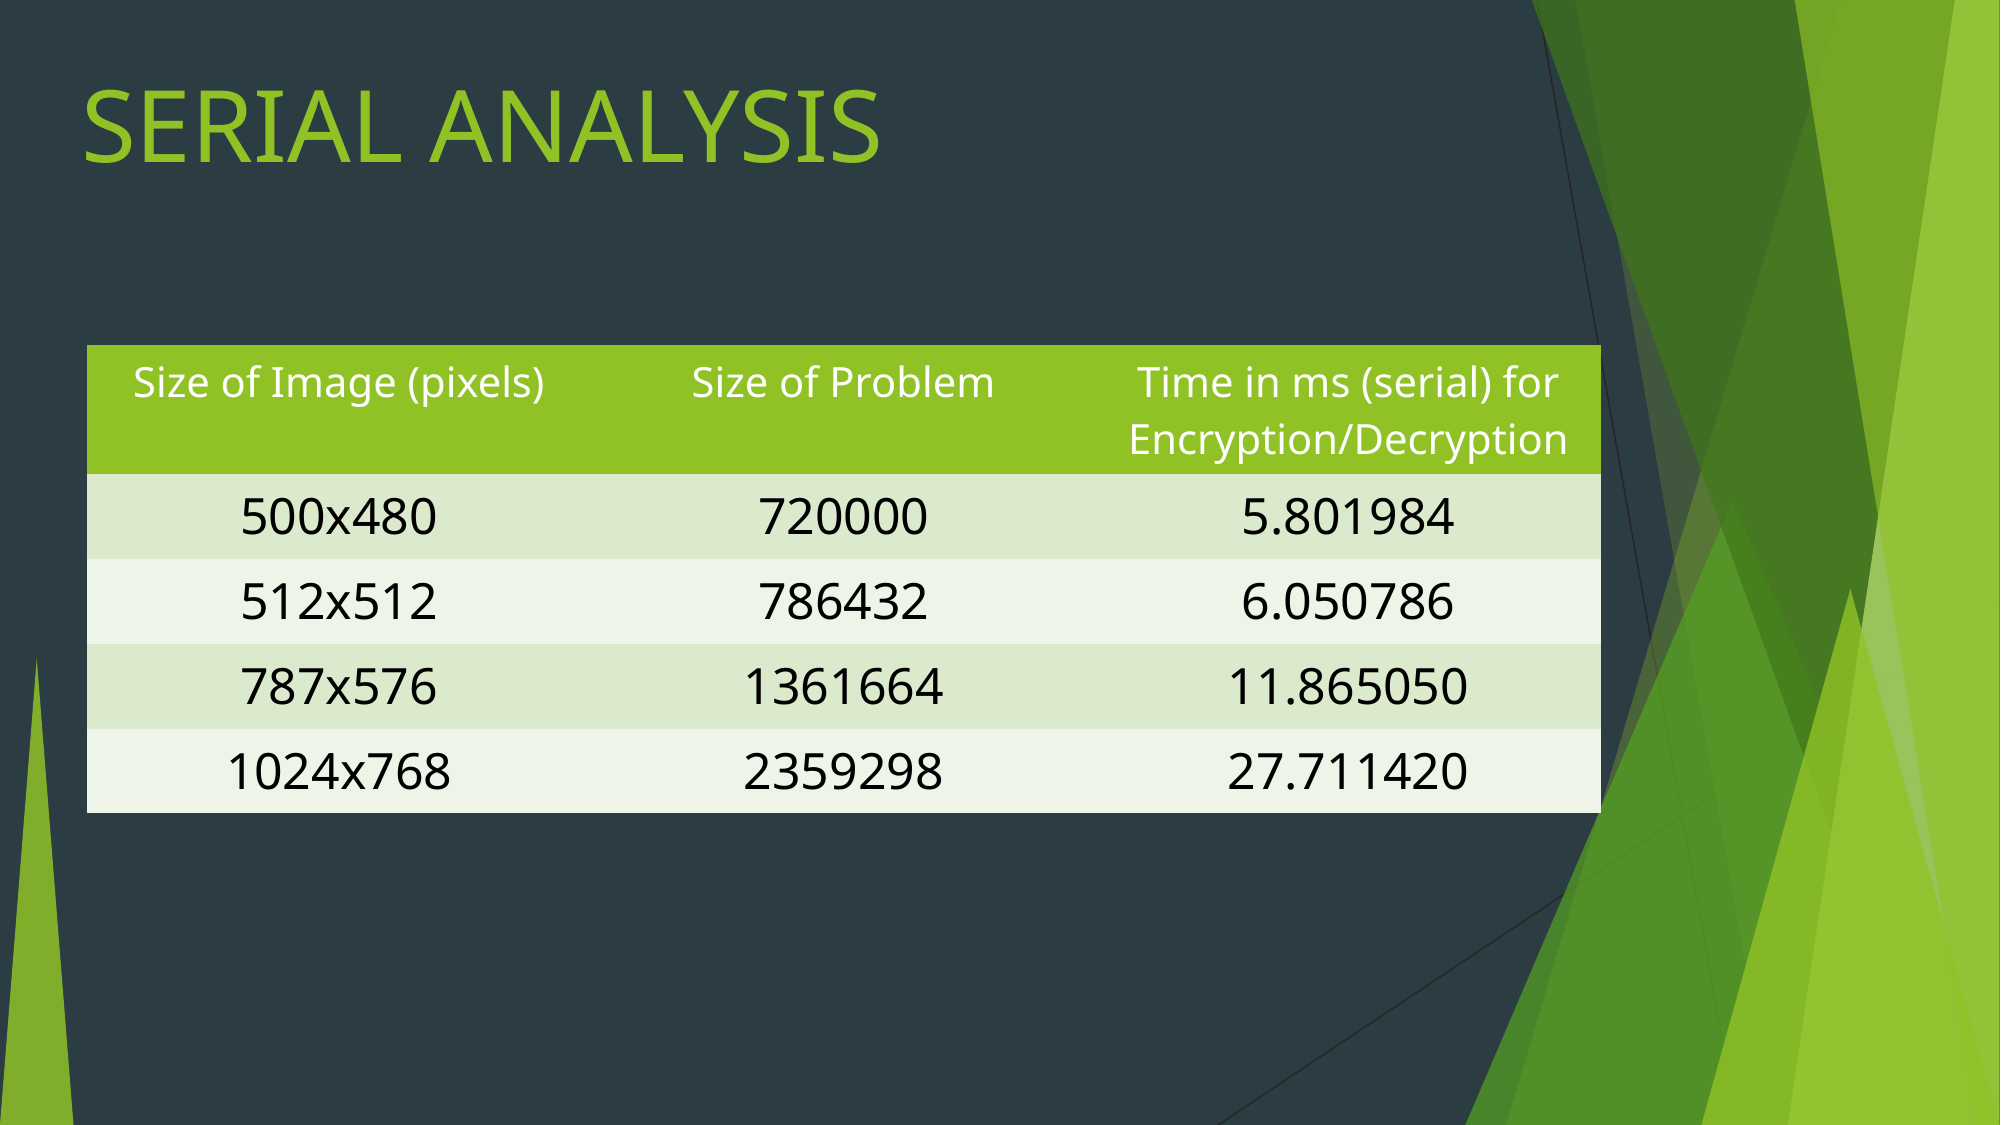

# SERIAL ANALYSIS
| Size of Image (pixels) | Size of Problem | Time in ms (serial) for Encryption/Decryption |
| --- | --- | --- |
| 500x480 | 720000 | 5.801984 |
| 512x512 | 786432 | 6.050786 |
| 787x576 | 1361664 | 11.865050 |
| 1024x768 | 2359298 | 27.711420 |